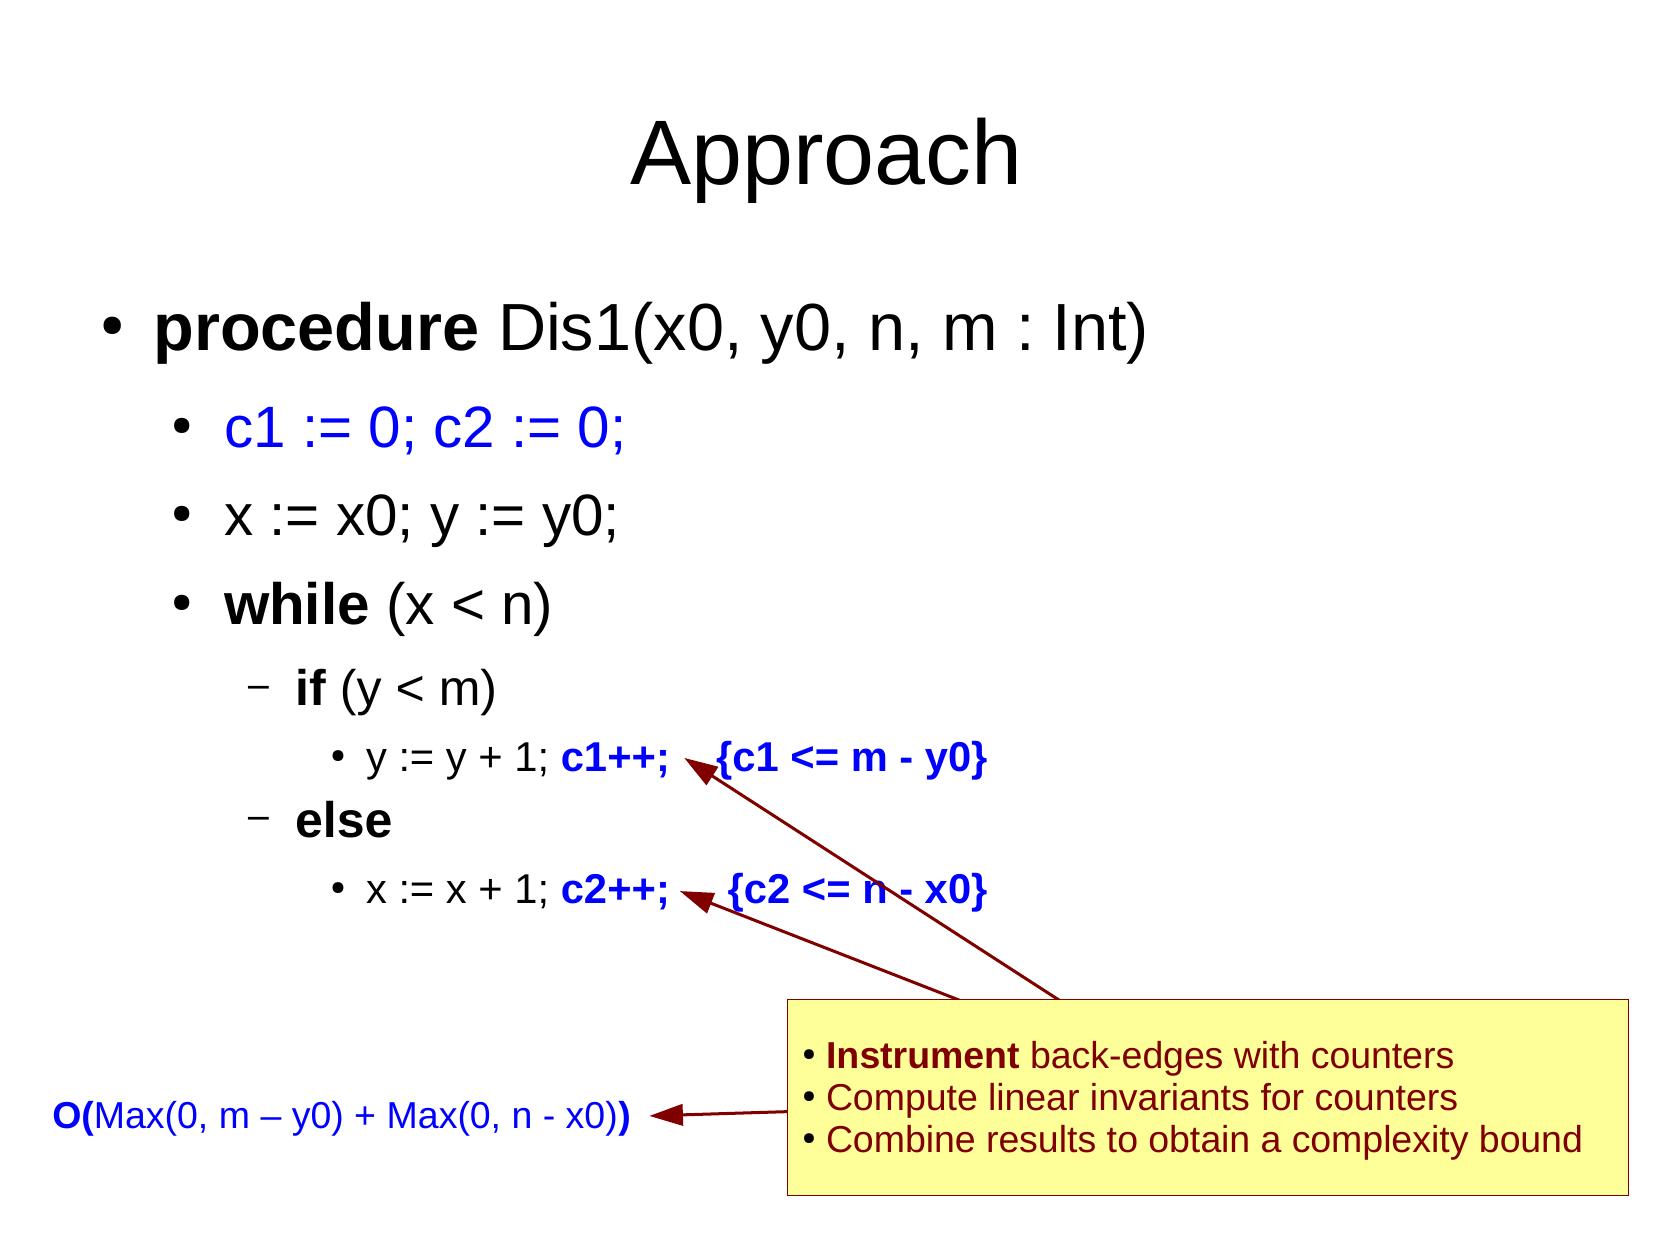

# Approach
procedure Dis1(x0, y0, n, m : Int)
c1 := 0; c2 := 0;
x := x0; y := y0;
while (x < n)
if (y < m)
y := y + 1; c1++; {c1 <= m - y0}
else
x := x + 1; c2++; {c2 <= n - x0}
 Instrument back-edges with counters
 Compute linear invariants for counters
 Combine results to obtain a complexity bound
O(Max(0, m – y0) + Max(0, n - x0))